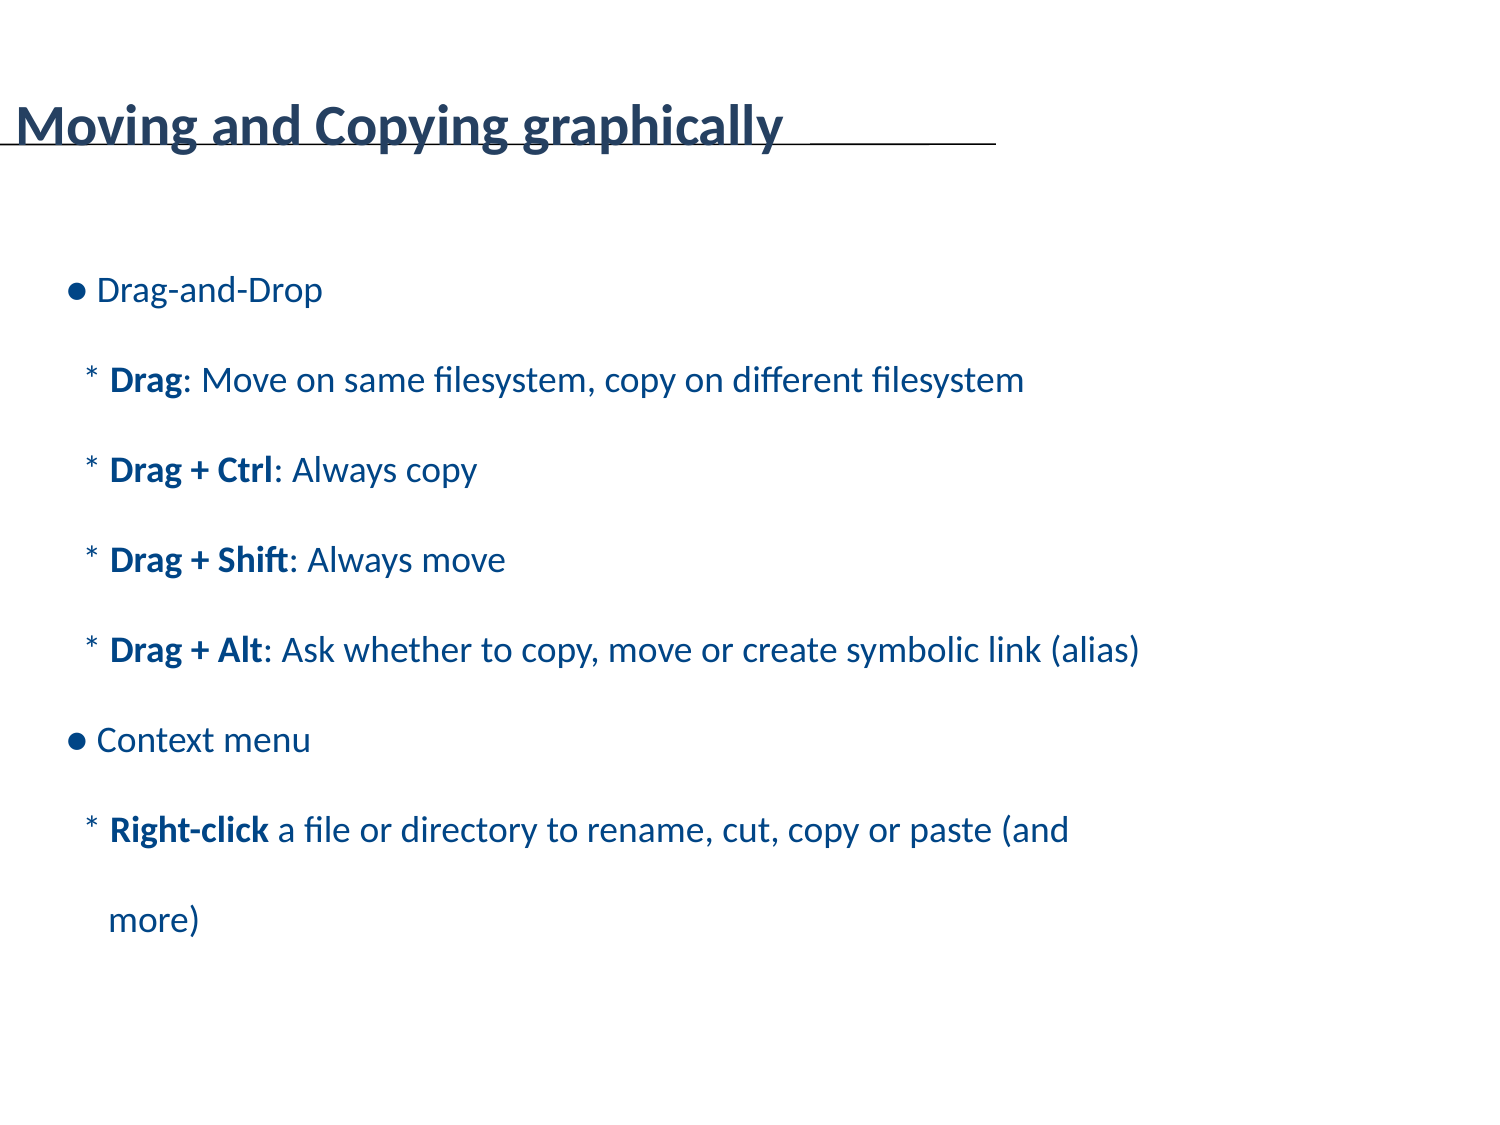

Moving and Copying graphically
● Drag-and-Drop
 * Drag: Move on same filesystem, copy on different filesystem
 * Drag + Ctrl: Always copy
 * Drag + Shift: Always move
 * Drag + Alt: Ask whether to copy, move or create symbolic link (alias)
● Context menu
 * Right-click a file or directory to rename, cut, copy or paste (and
 more)